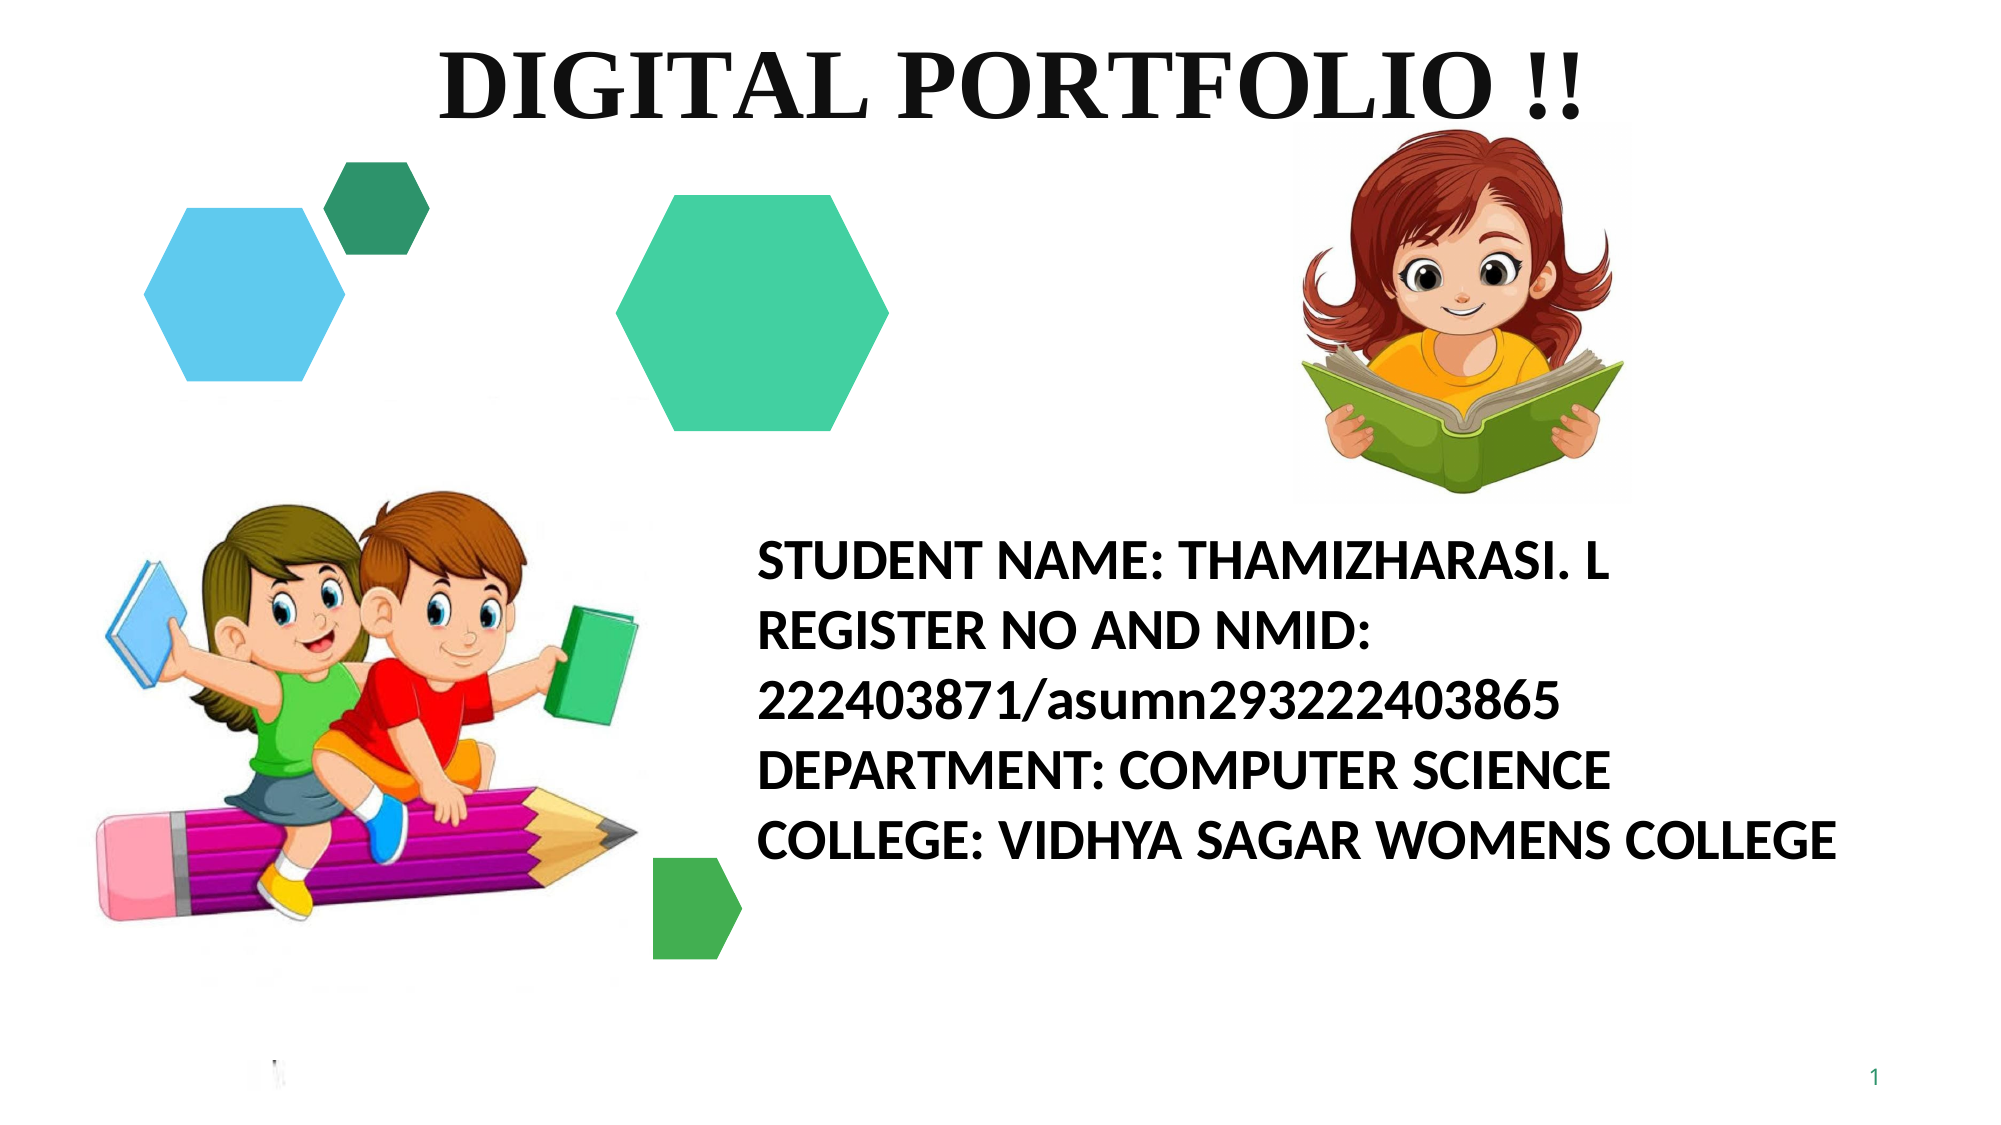

# DIGITAL PORTFOLIO !!
STUDENT NAME: THAMIZHARASI. L
REGISTER NO AND NMID: 222403871/asumn293222403865
DEPARTMENT: COMPUTER SCIENCE
COLLEGE: VIDHYA SAGAR WOMENS COLLEGE